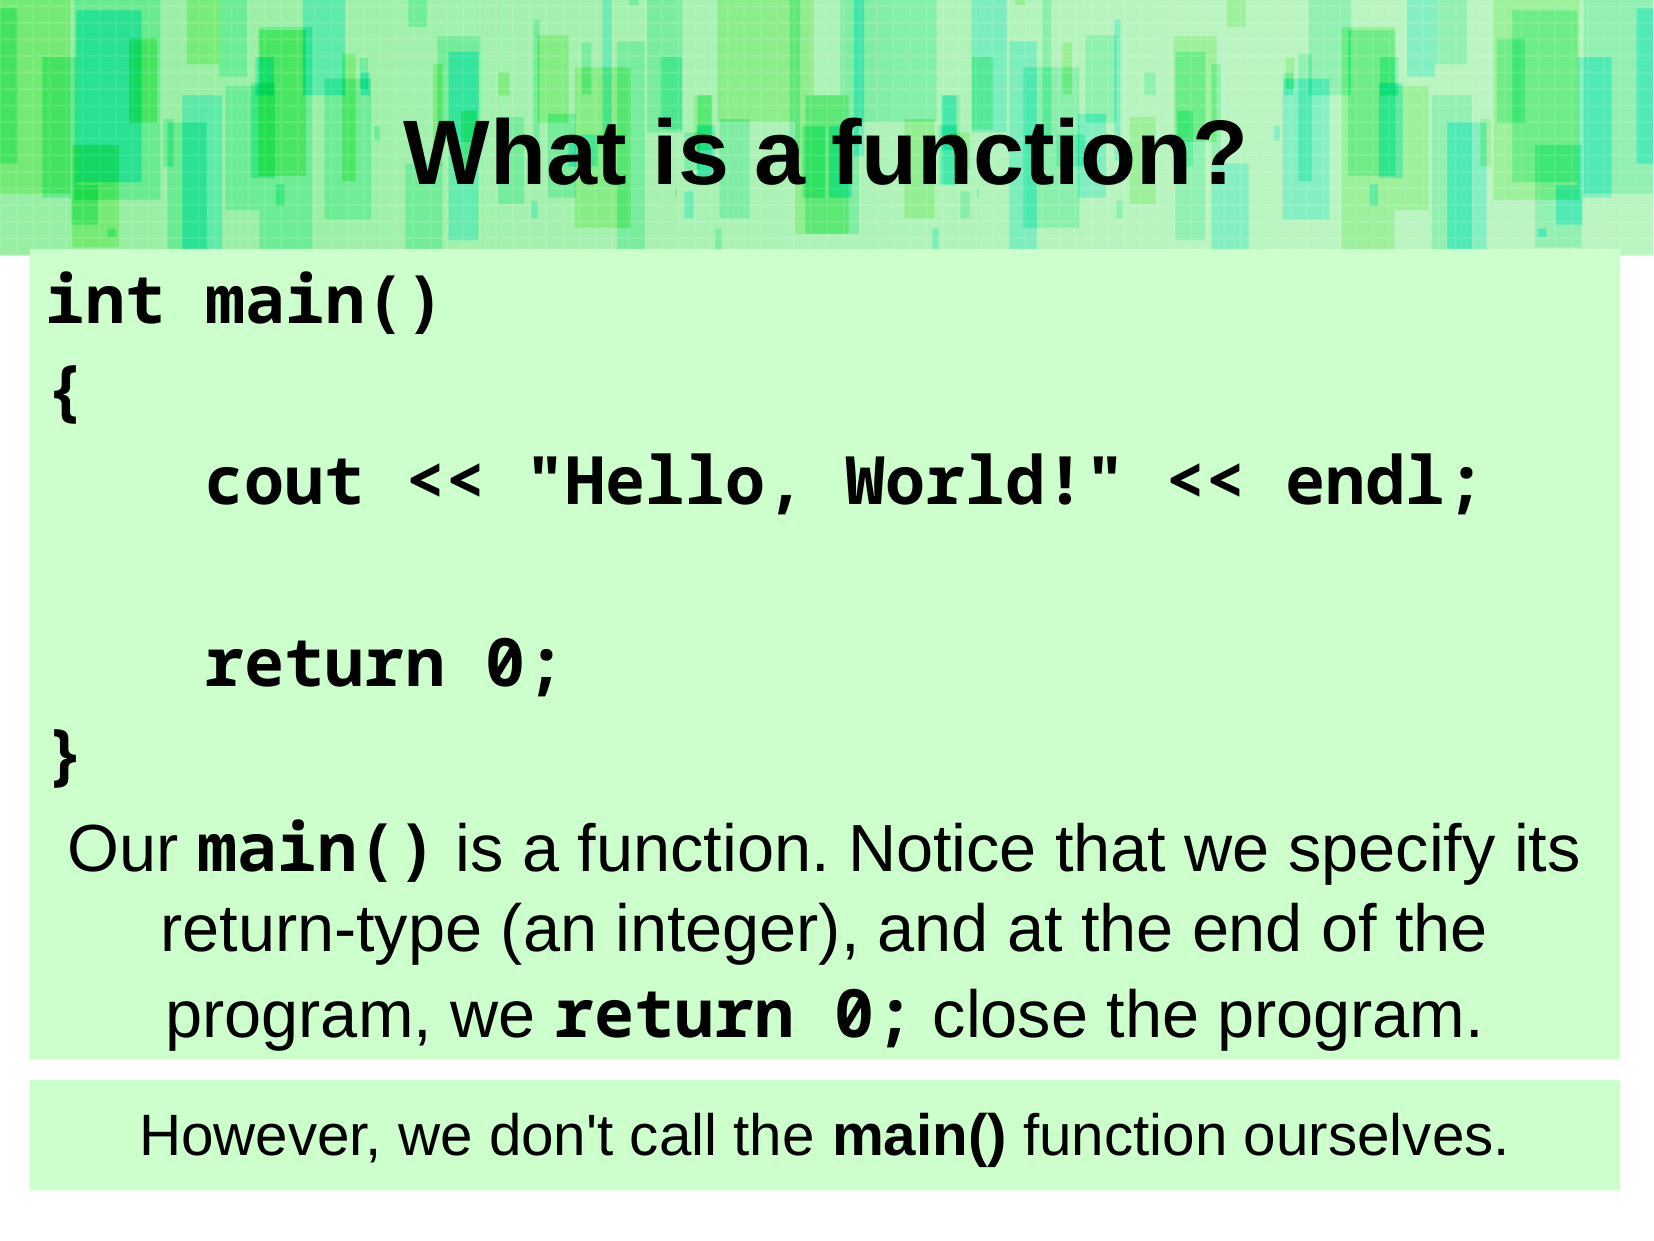

# What is a function?
int main()
{
 cout << "Hello, World!" << endl;
 return 0;
}
Our main() is a function. Notice that we specify its return-type (an integer), and at the end of the program, we return 0; close the program.
However, we don't call the main() function ourselves.